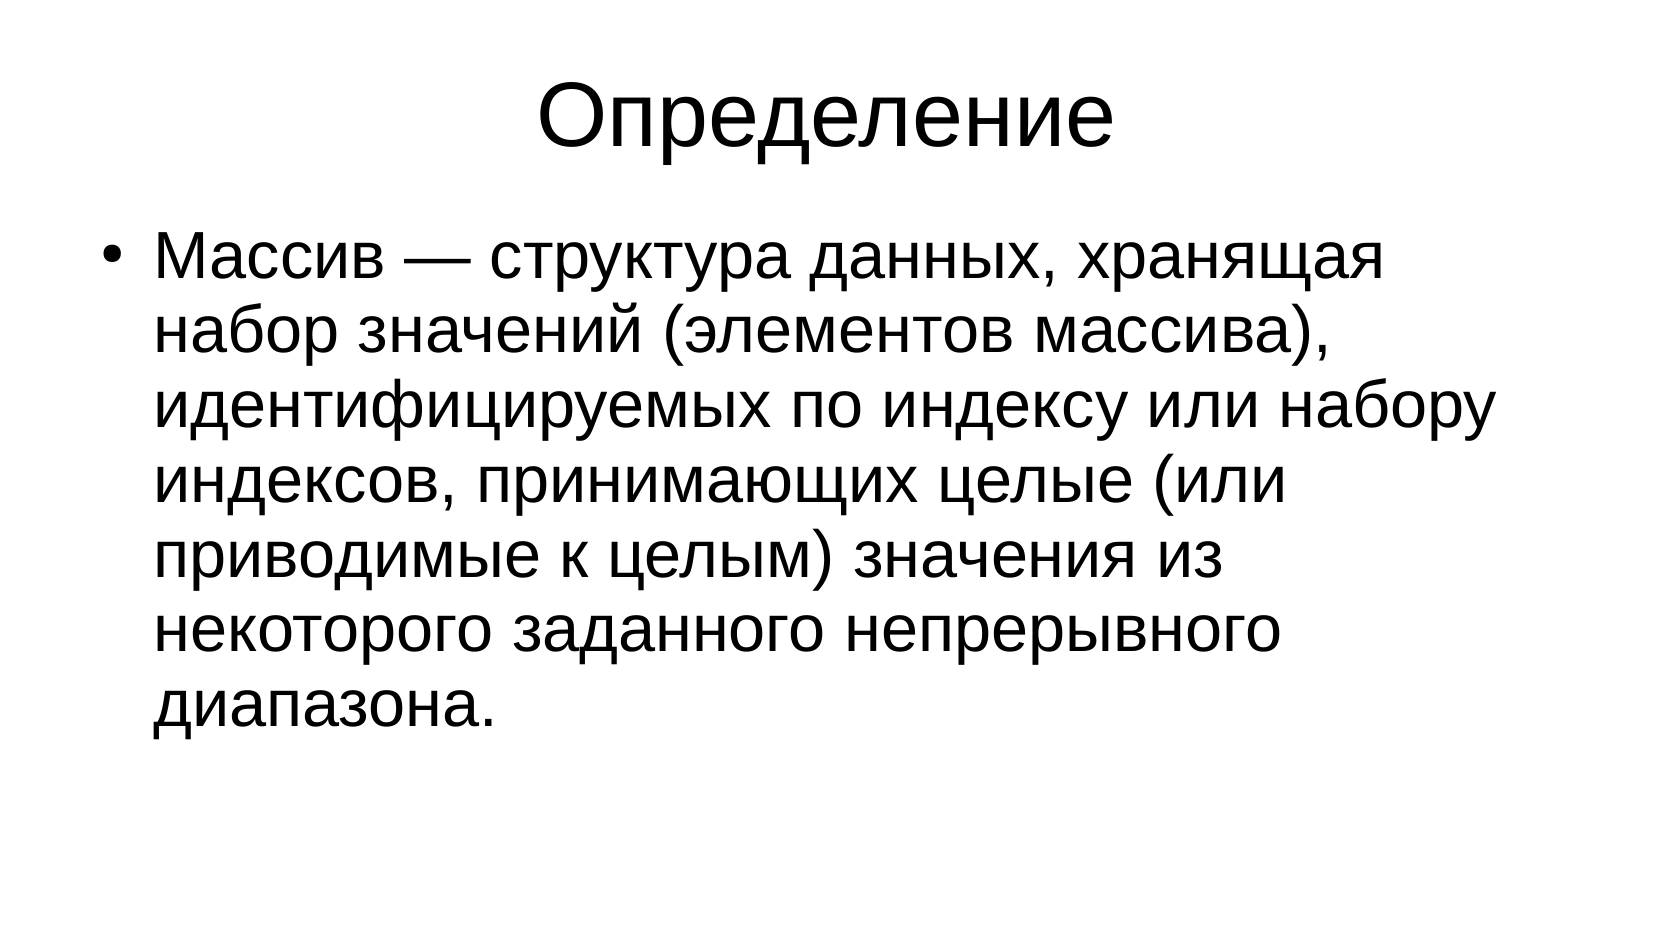

# Определение
Массив — структура данных, хранящая набор значений (элементов массива), идентифицируемых по индексу или набору индексов, принимающих целые (или приводимые к целым) значения из некоторого заданного непрерывного диапазона.